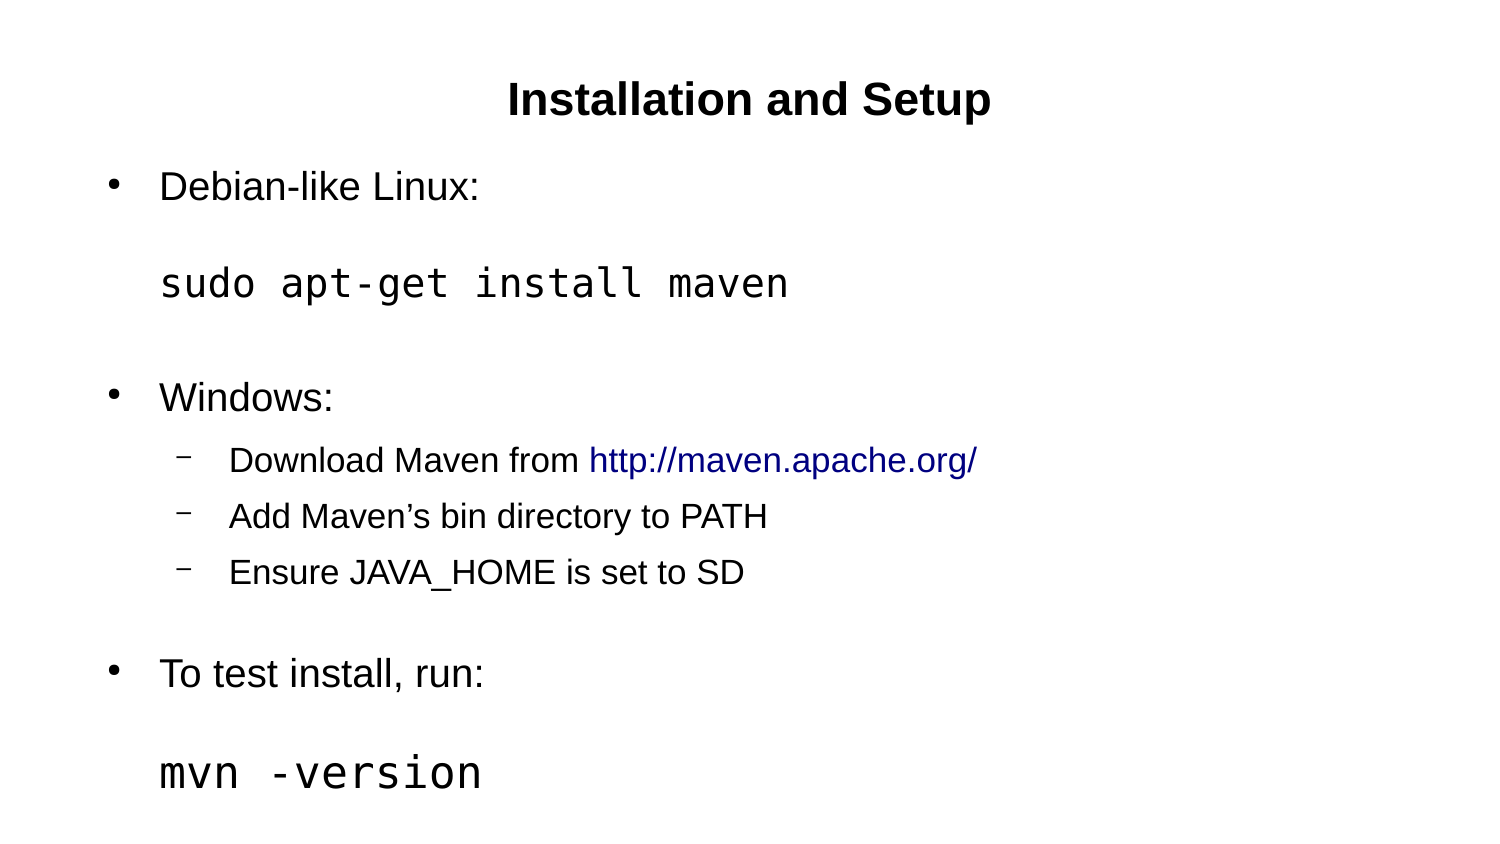

# Installation and Setup
Debian-like Linux:
sudo apt-get install maven
Windows:
Download Maven from http://maven.apache.org/
Add Maven’s bin directory to PATH
Ensure JAVA_HOME is set to SD
To test install, run:
mvn -version